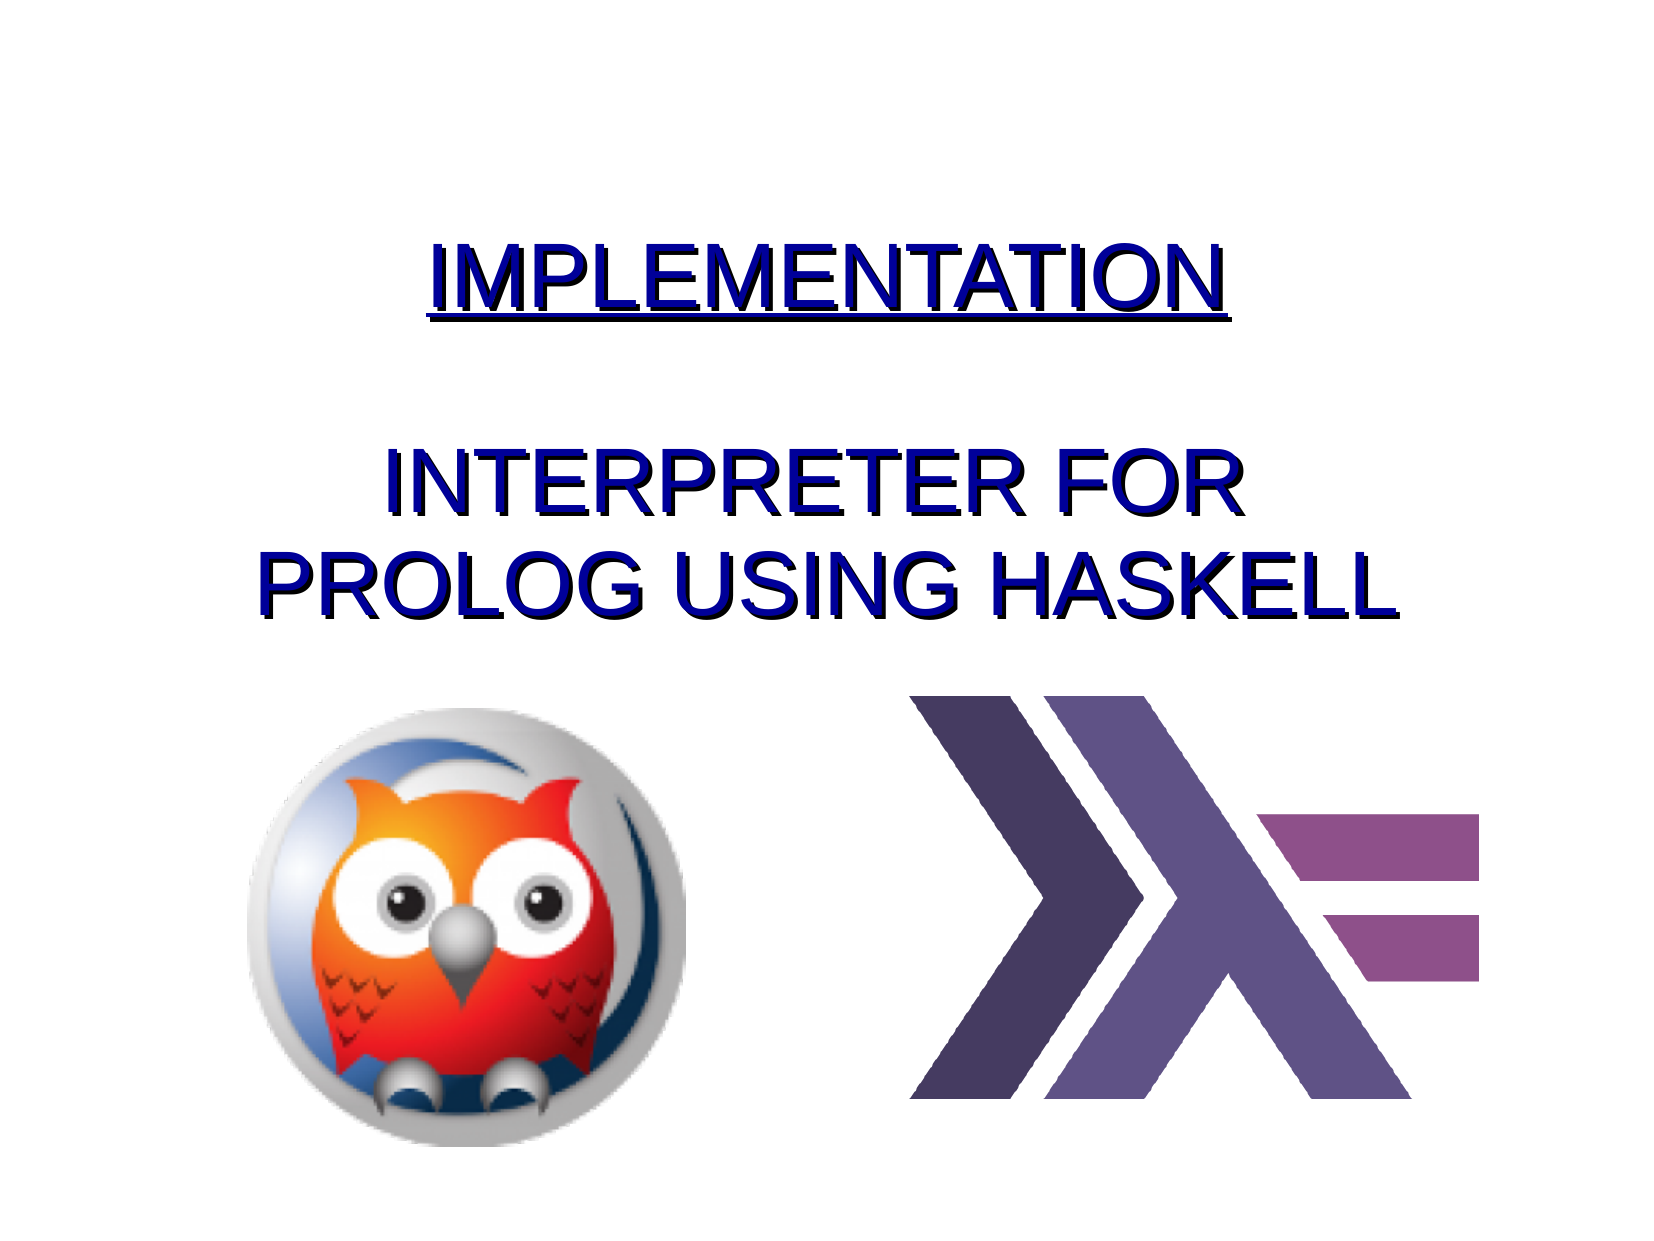

# IMPLEMENTATION INTERPRETER FOR PROLOG USING HASKELL